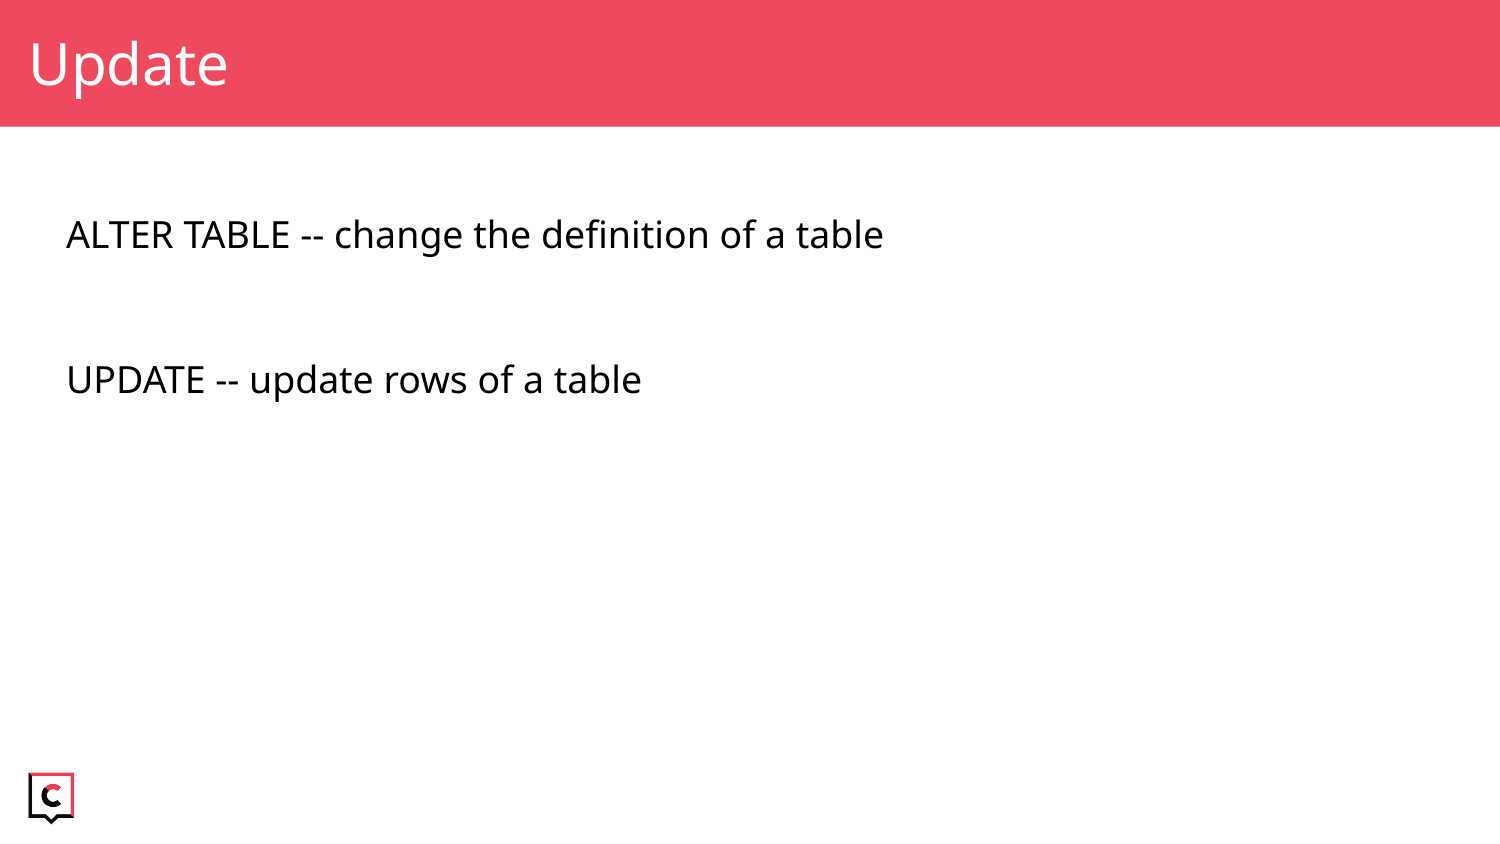

# Update
ALTER TABLE -- change the definition of a table
UPDATE -- update rows of a table